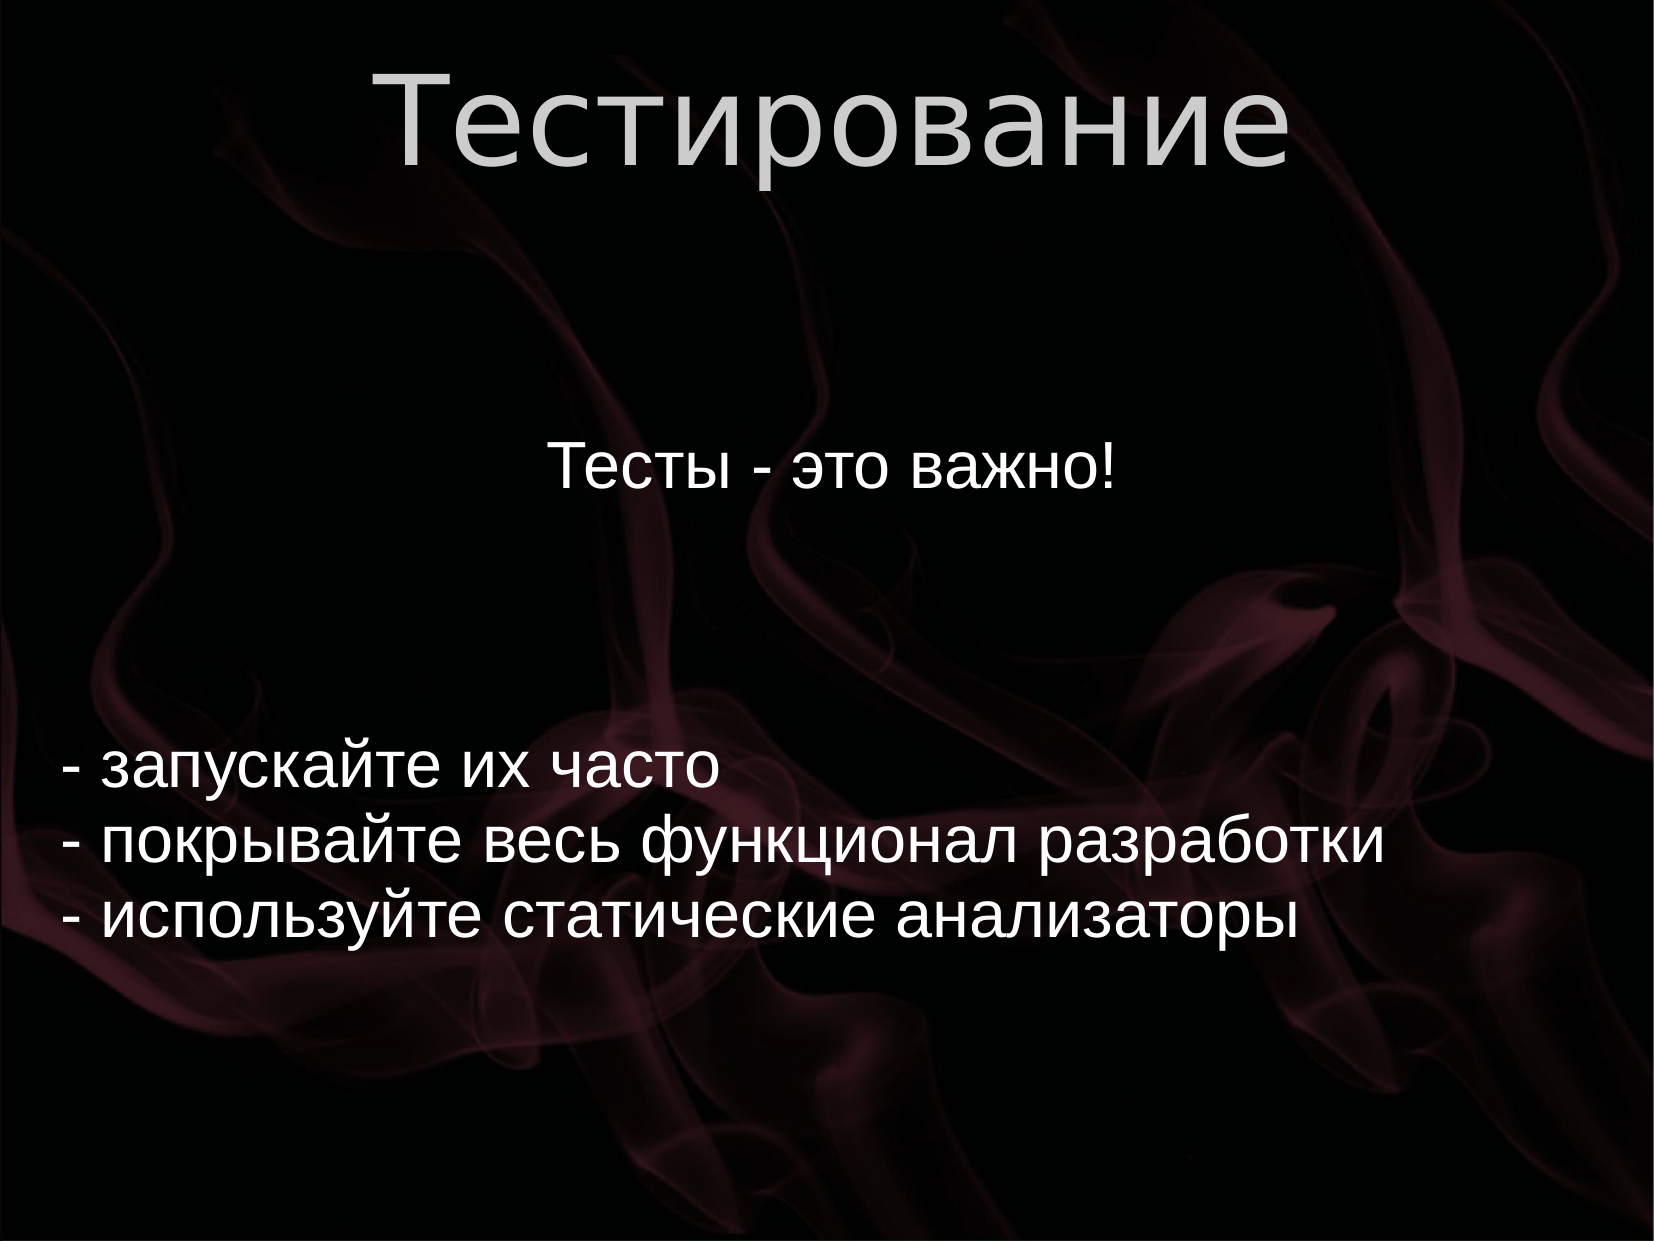

# Тестирование
Тесты - это важно!
- запускайте их часто
- покрывайте весь функционал разработки
- используйте статические анализаторы